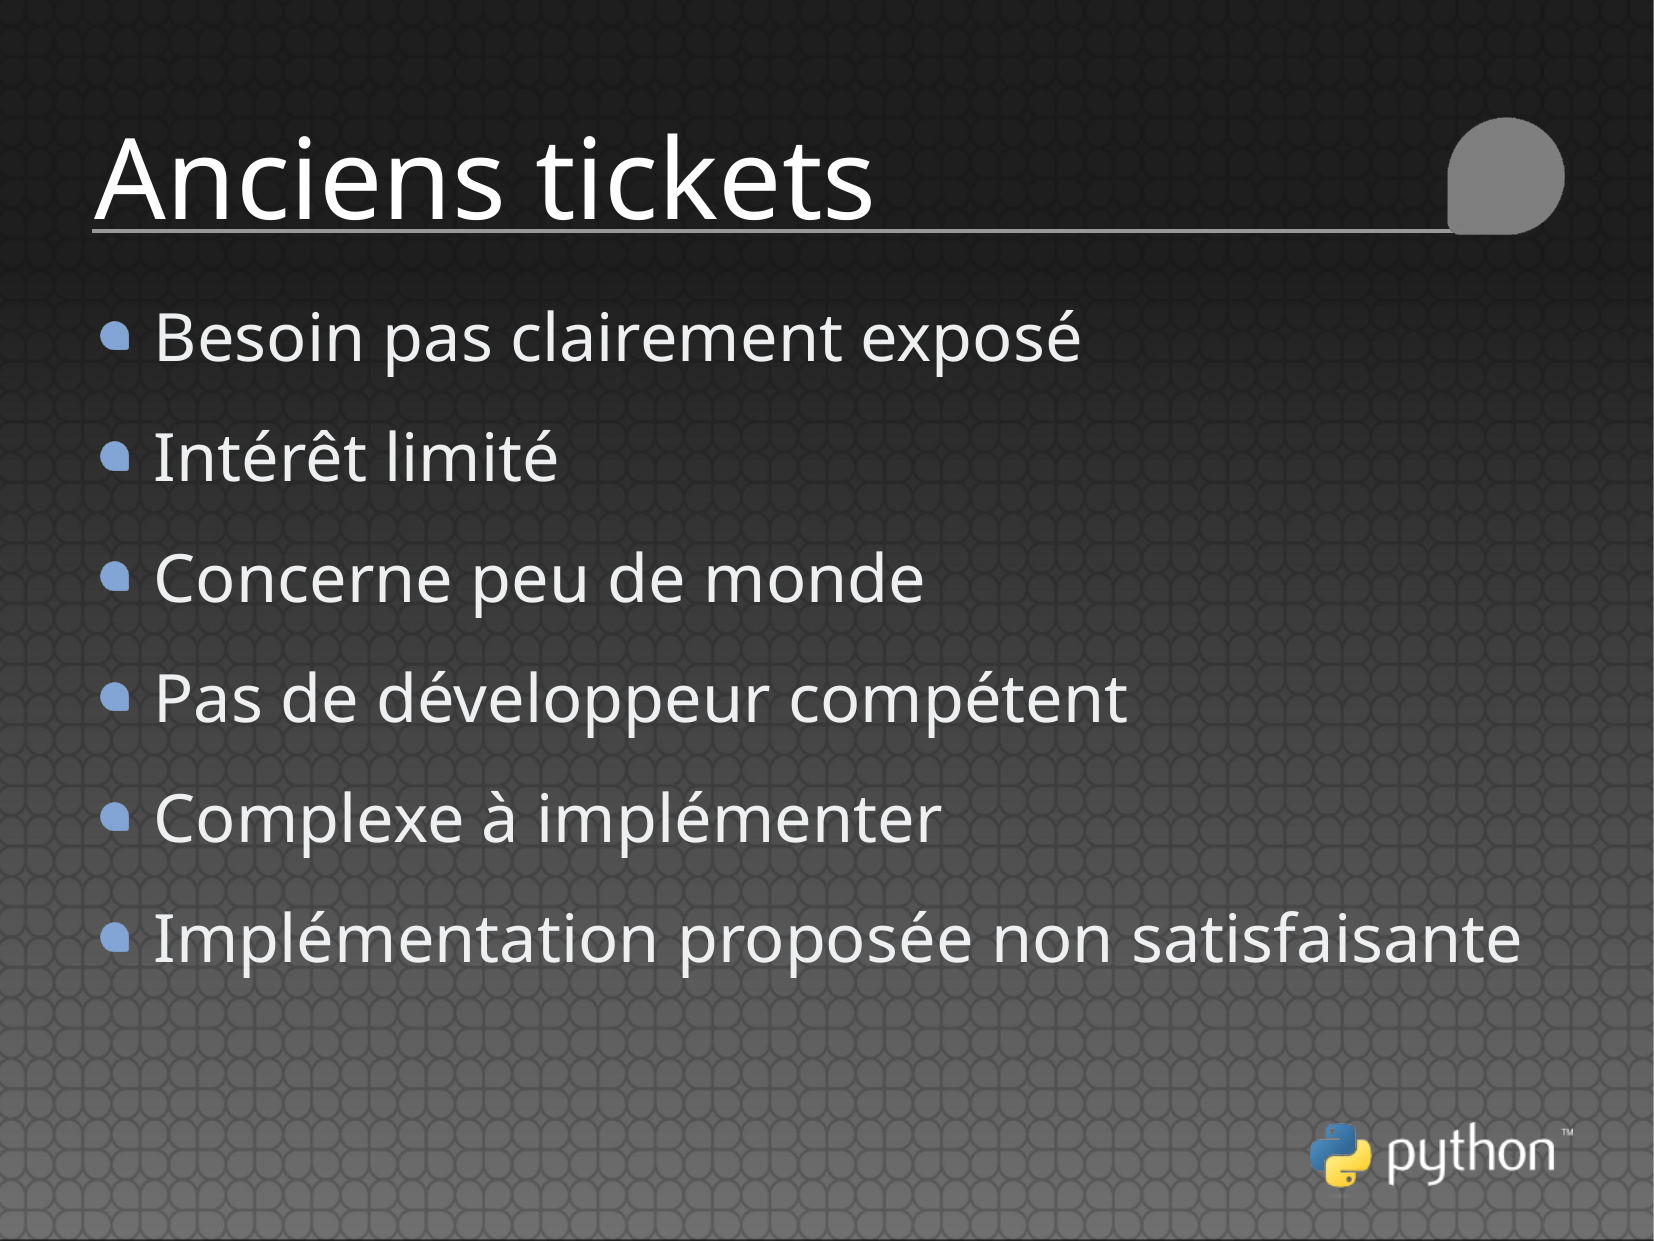

Anciens tickets
# Besoin pas clairement exposé
Intérêt limité
Concerne peu de monde
Pas de développeur compétent
Complexe à implémenter
Implémentation proposée non satisfaisante